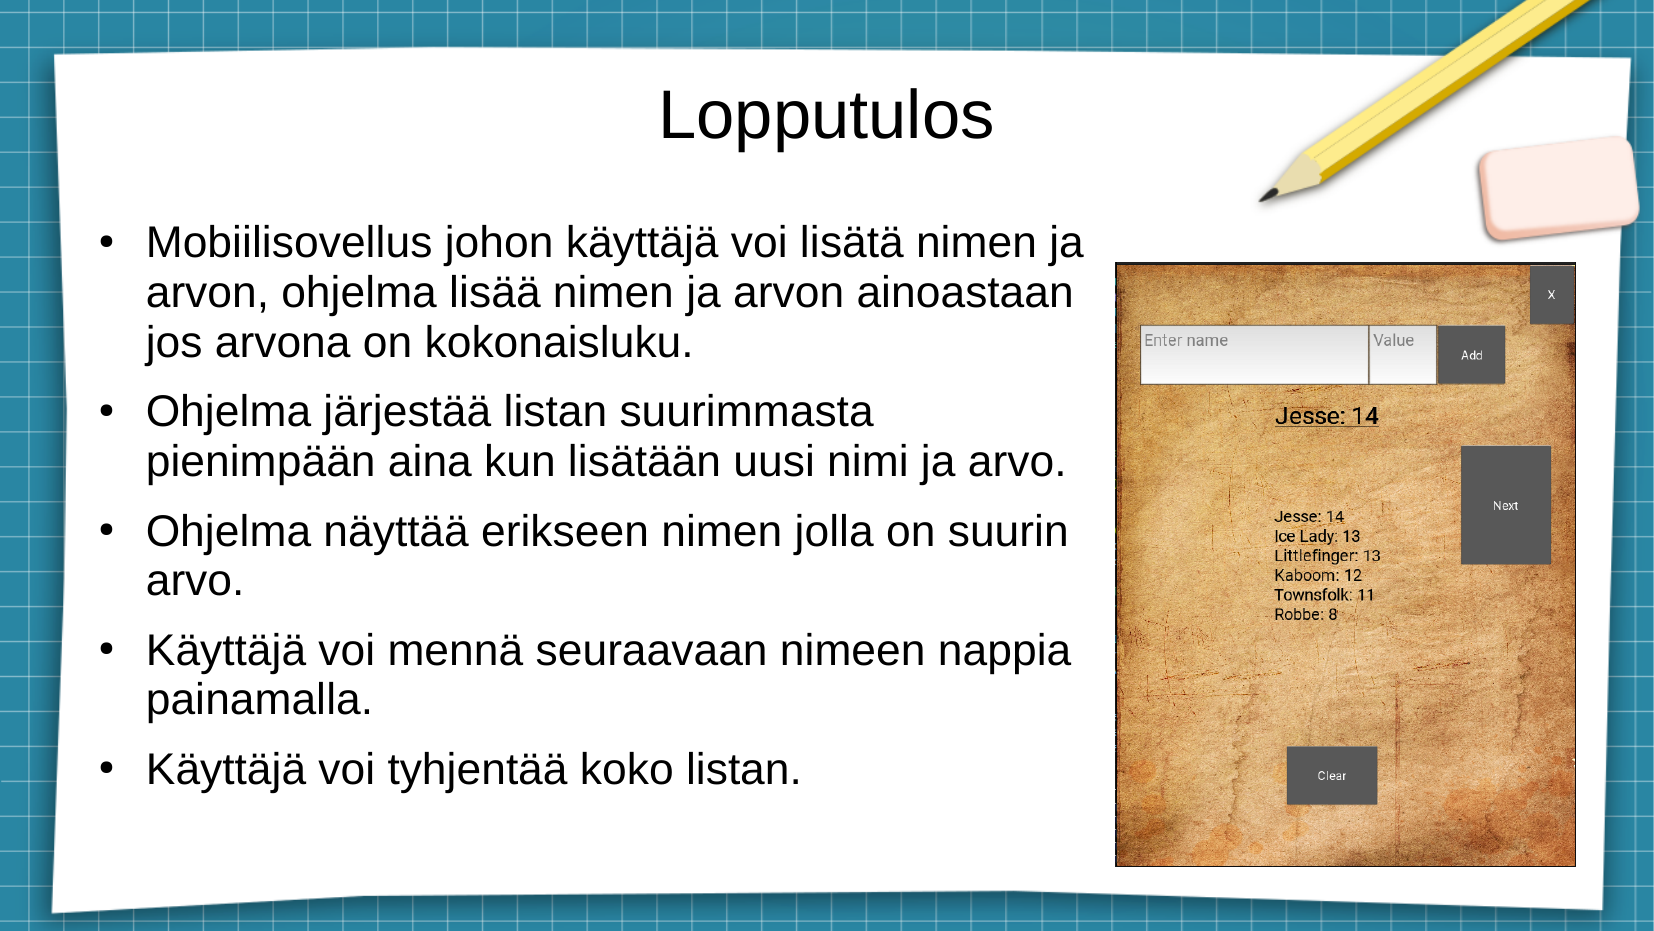

# Lopputulos
Mobiilisovellus johon käyttäjä voi lisätä nimen ja arvon, ohjelma lisää nimen ja arvon ainoastaan jos arvona on kokonaisluku.
Ohjelma järjestää listan suurimmasta pienimpään aina kun lisätään uusi nimi ja arvo.
Ohjelma näyttää erikseen nimen jolla on suurin arvo.
Käyttäjä voi mennä seuraavaan nimeen nappia painamalla.
Käyttäjä voi tyhjentää koko listan.